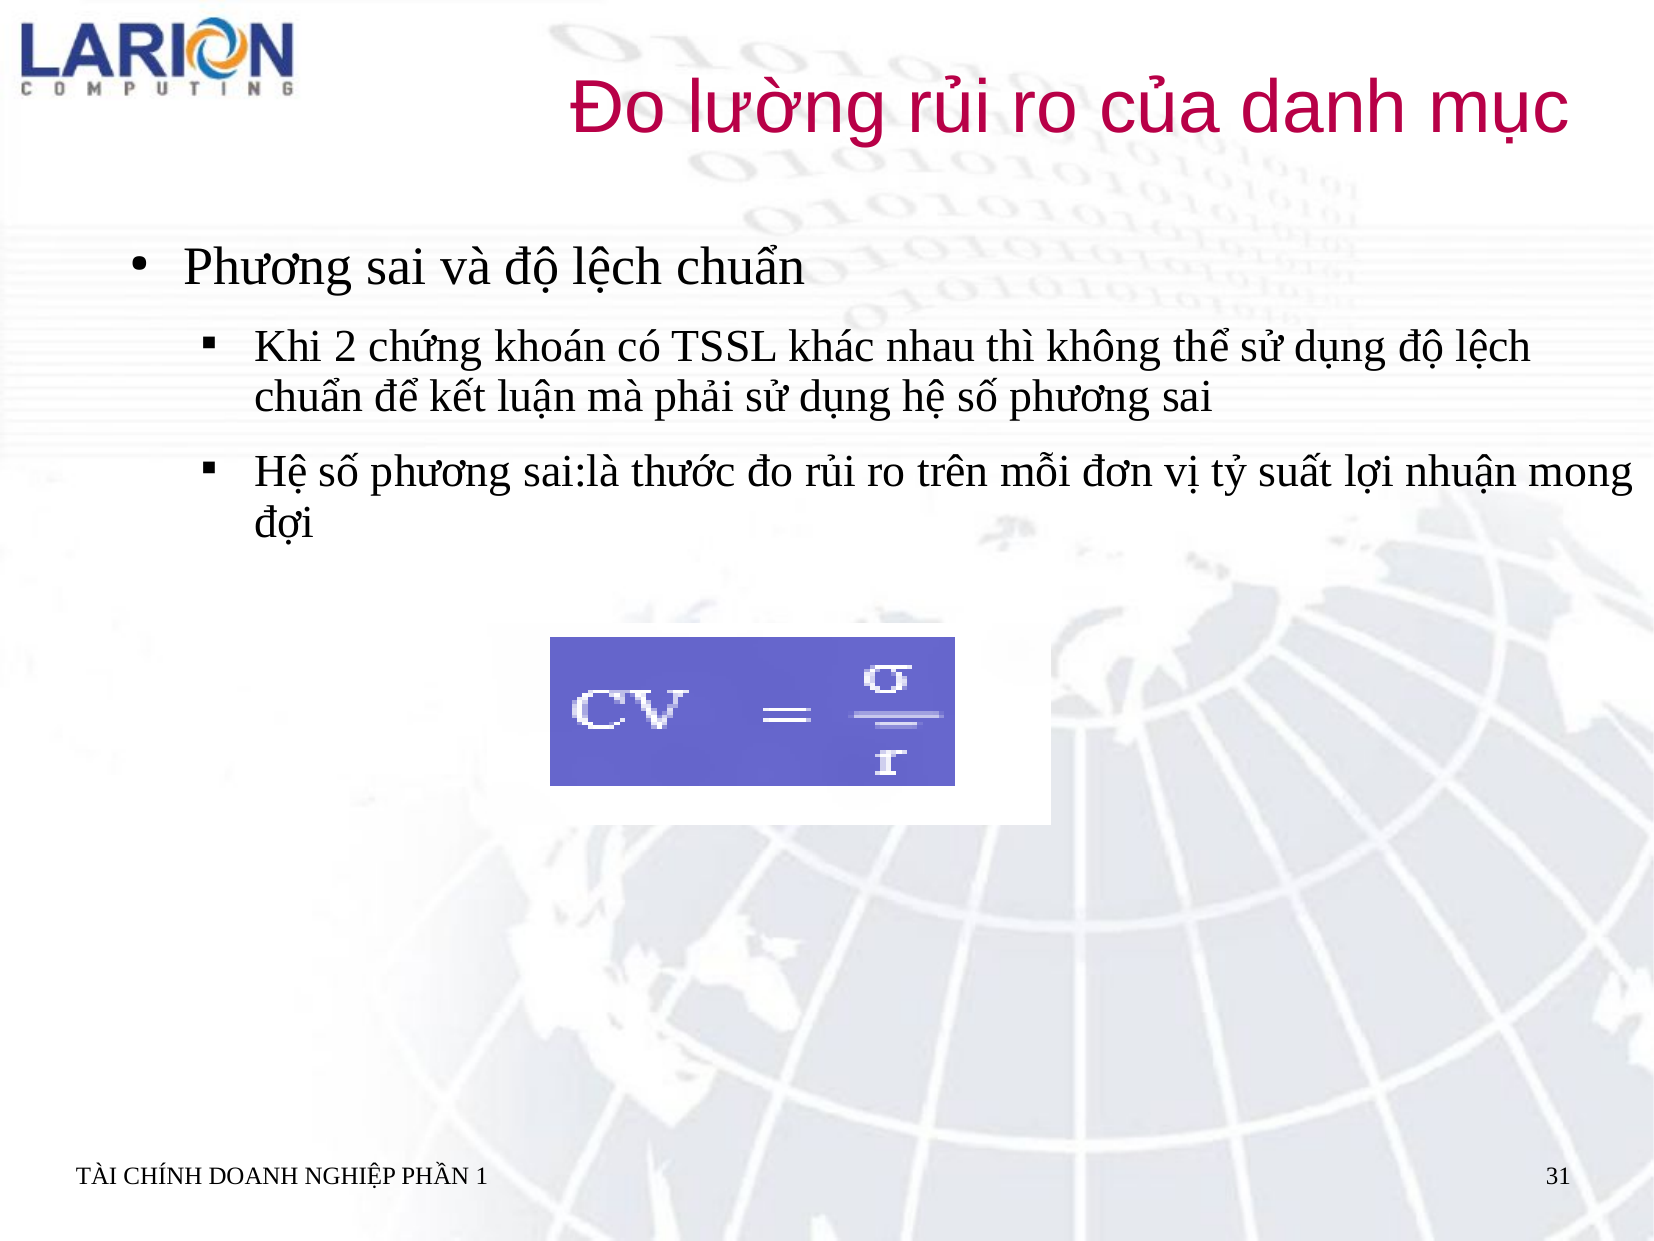

# Đo lường rủi ro của danh mục
Phương sai và độ lệch chuẩn
Khi 2 chứng khoán có TSSL khác nhau thì không thể sử dụng độ lệch chuẩn để kết luận mà phải sử dụng hệ số phương sai
Hệ số phương sai:là thước đo rủi ro trên mỗi đơn vị tỷ suất lợi nhuận mong đợi
TÀI CHÍNH DOANH NGHIỆP PHẦN 1
31